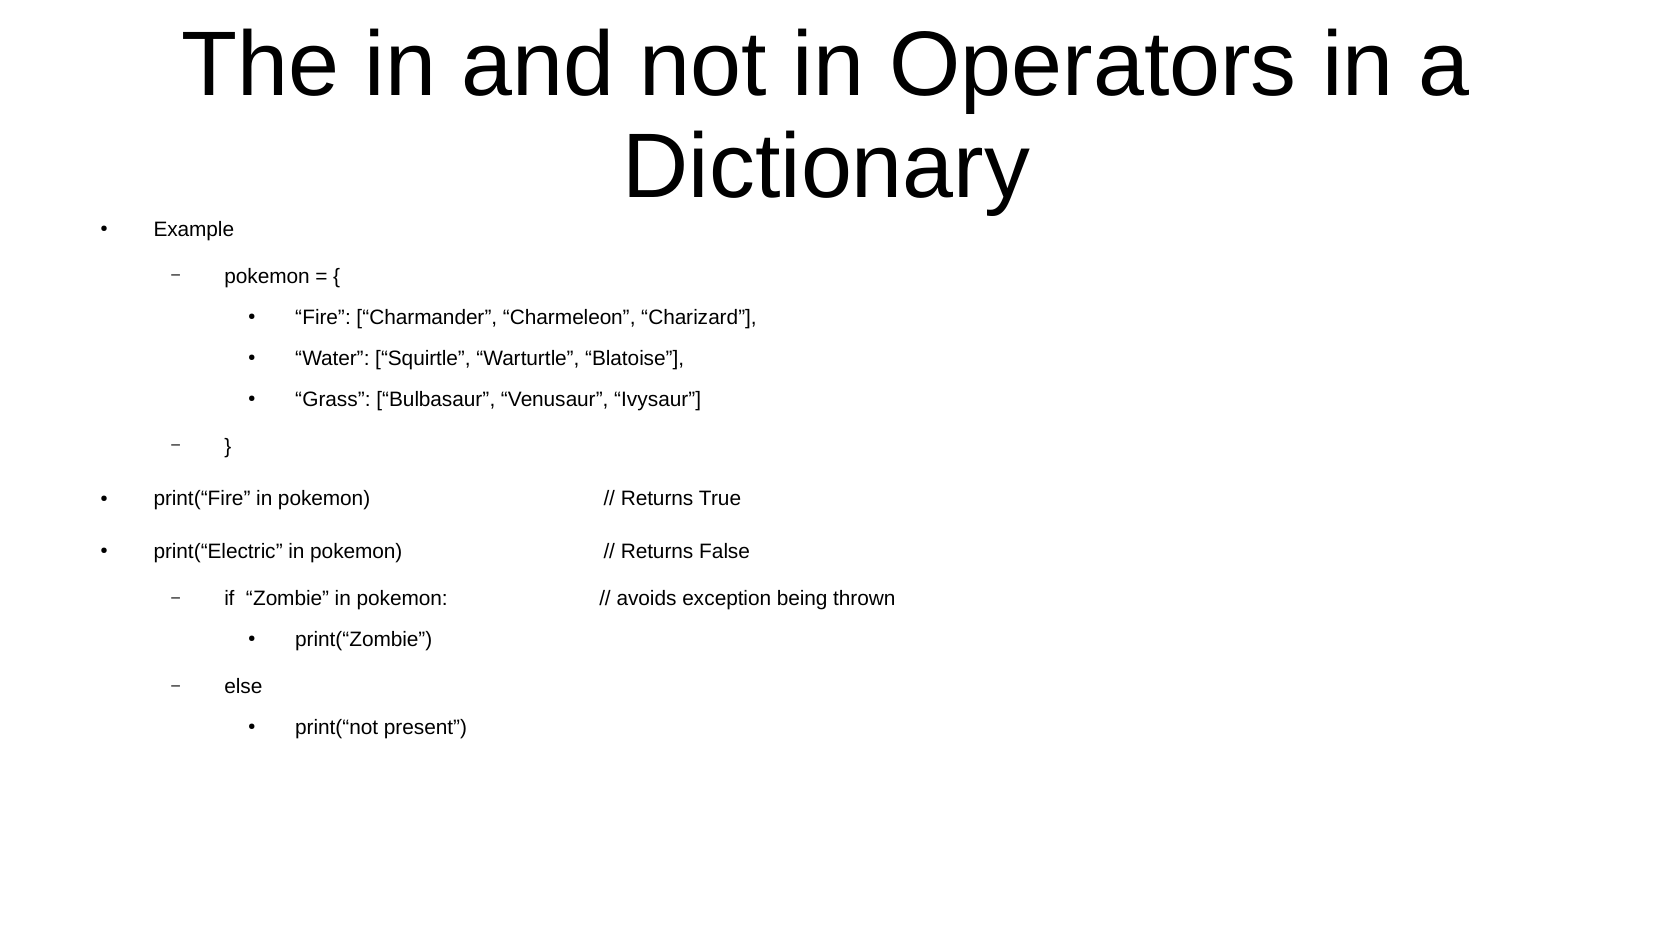

# The in and not in Operators in a Dictionary
Example
pokemon = {
“Fire”: [“Charmander”, “Charmeleon”, “Charizard”],
“Water”: [“Squirtle”, “Warturtle”, “Blatoise”],
“Grass”: [“Bulbasaur”, “Venusaur”, “Ivysaur”]
}
print(“Fire” in pokemon)				// Returns True
print(“Electric” in pokemon)			// Returns False
if “Zombie” in pokemon:			// avoids exception being thrown
print(“Zombie”)
else
print(“not present”)